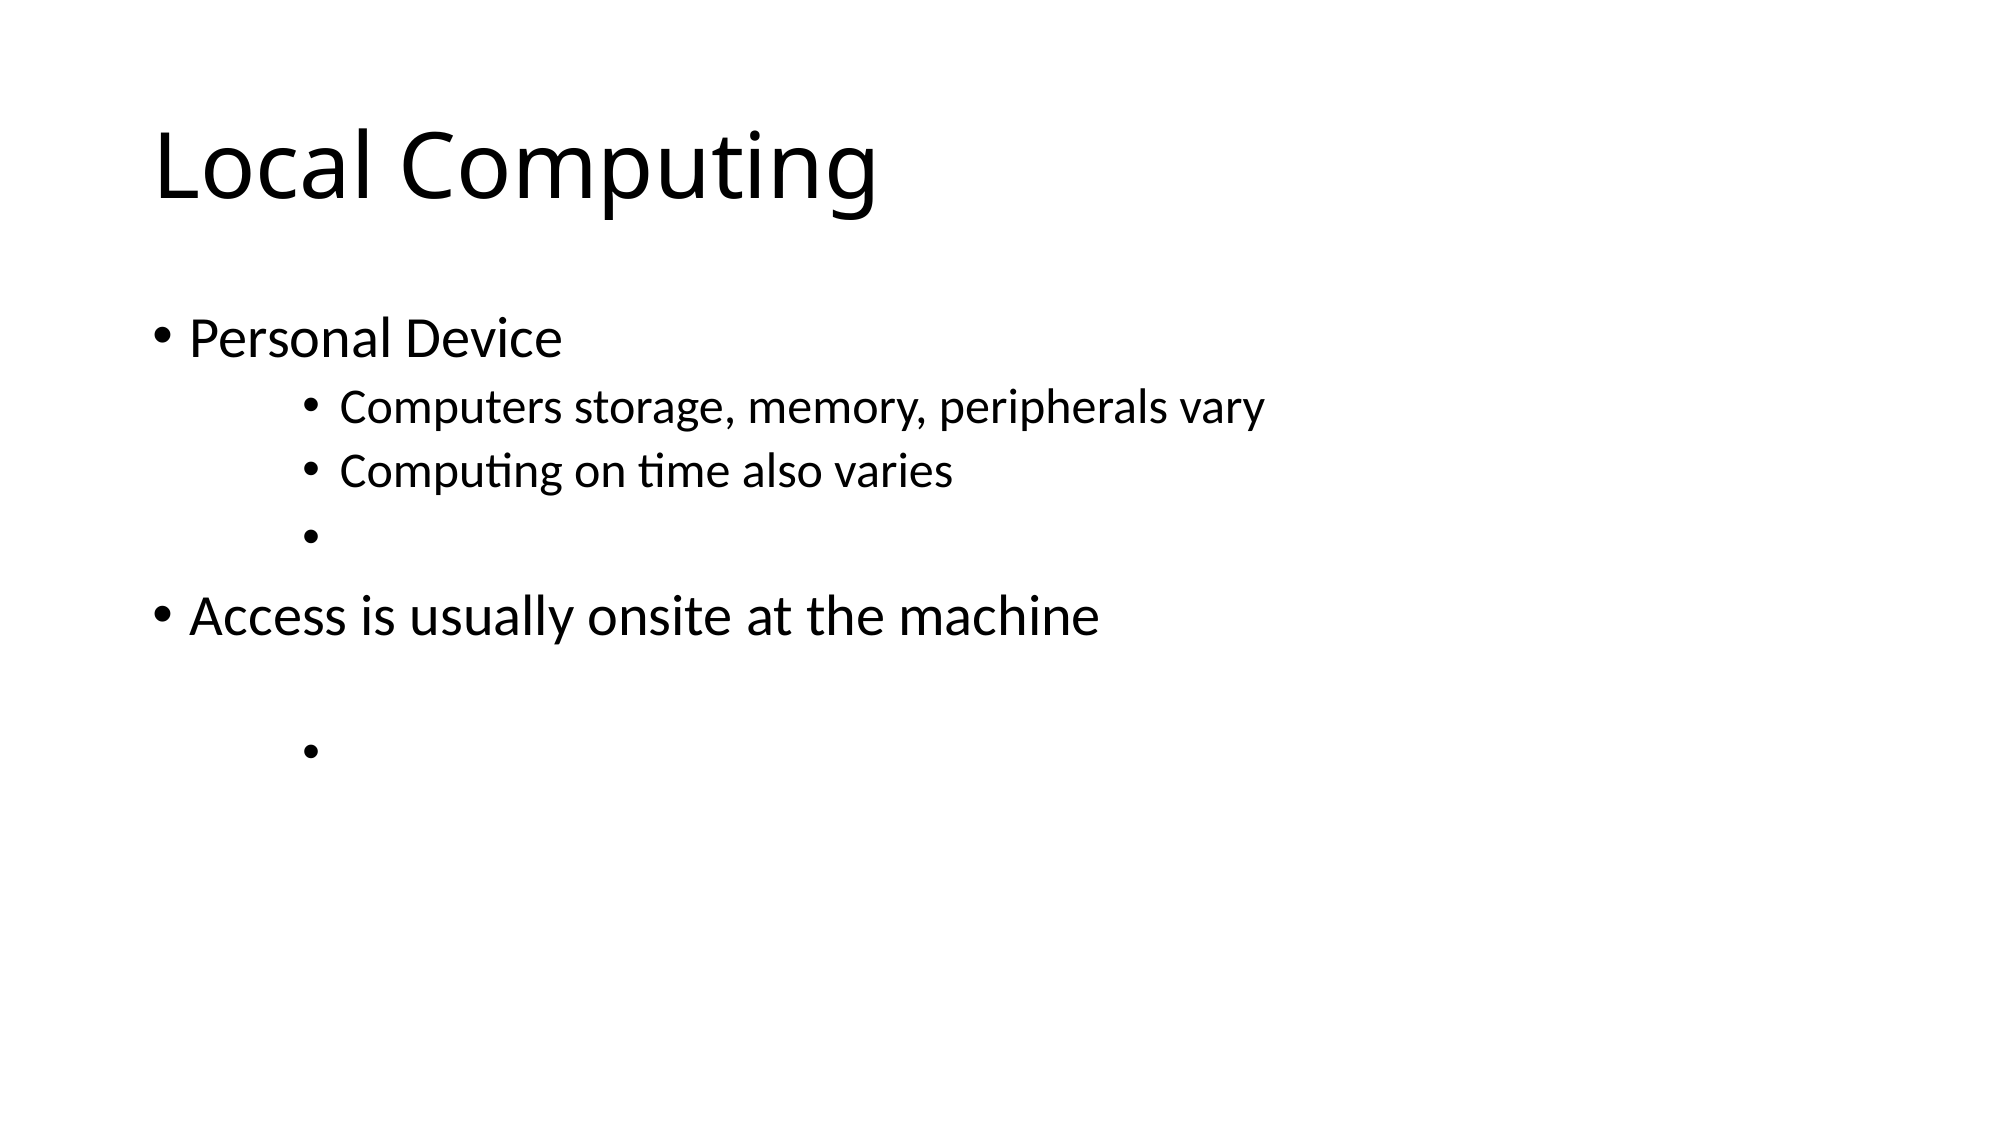

# Local Computing
Personal Device
Computers storage, memory, peripherals vary
Computing on time also varies
Access is usually onsite at the machine